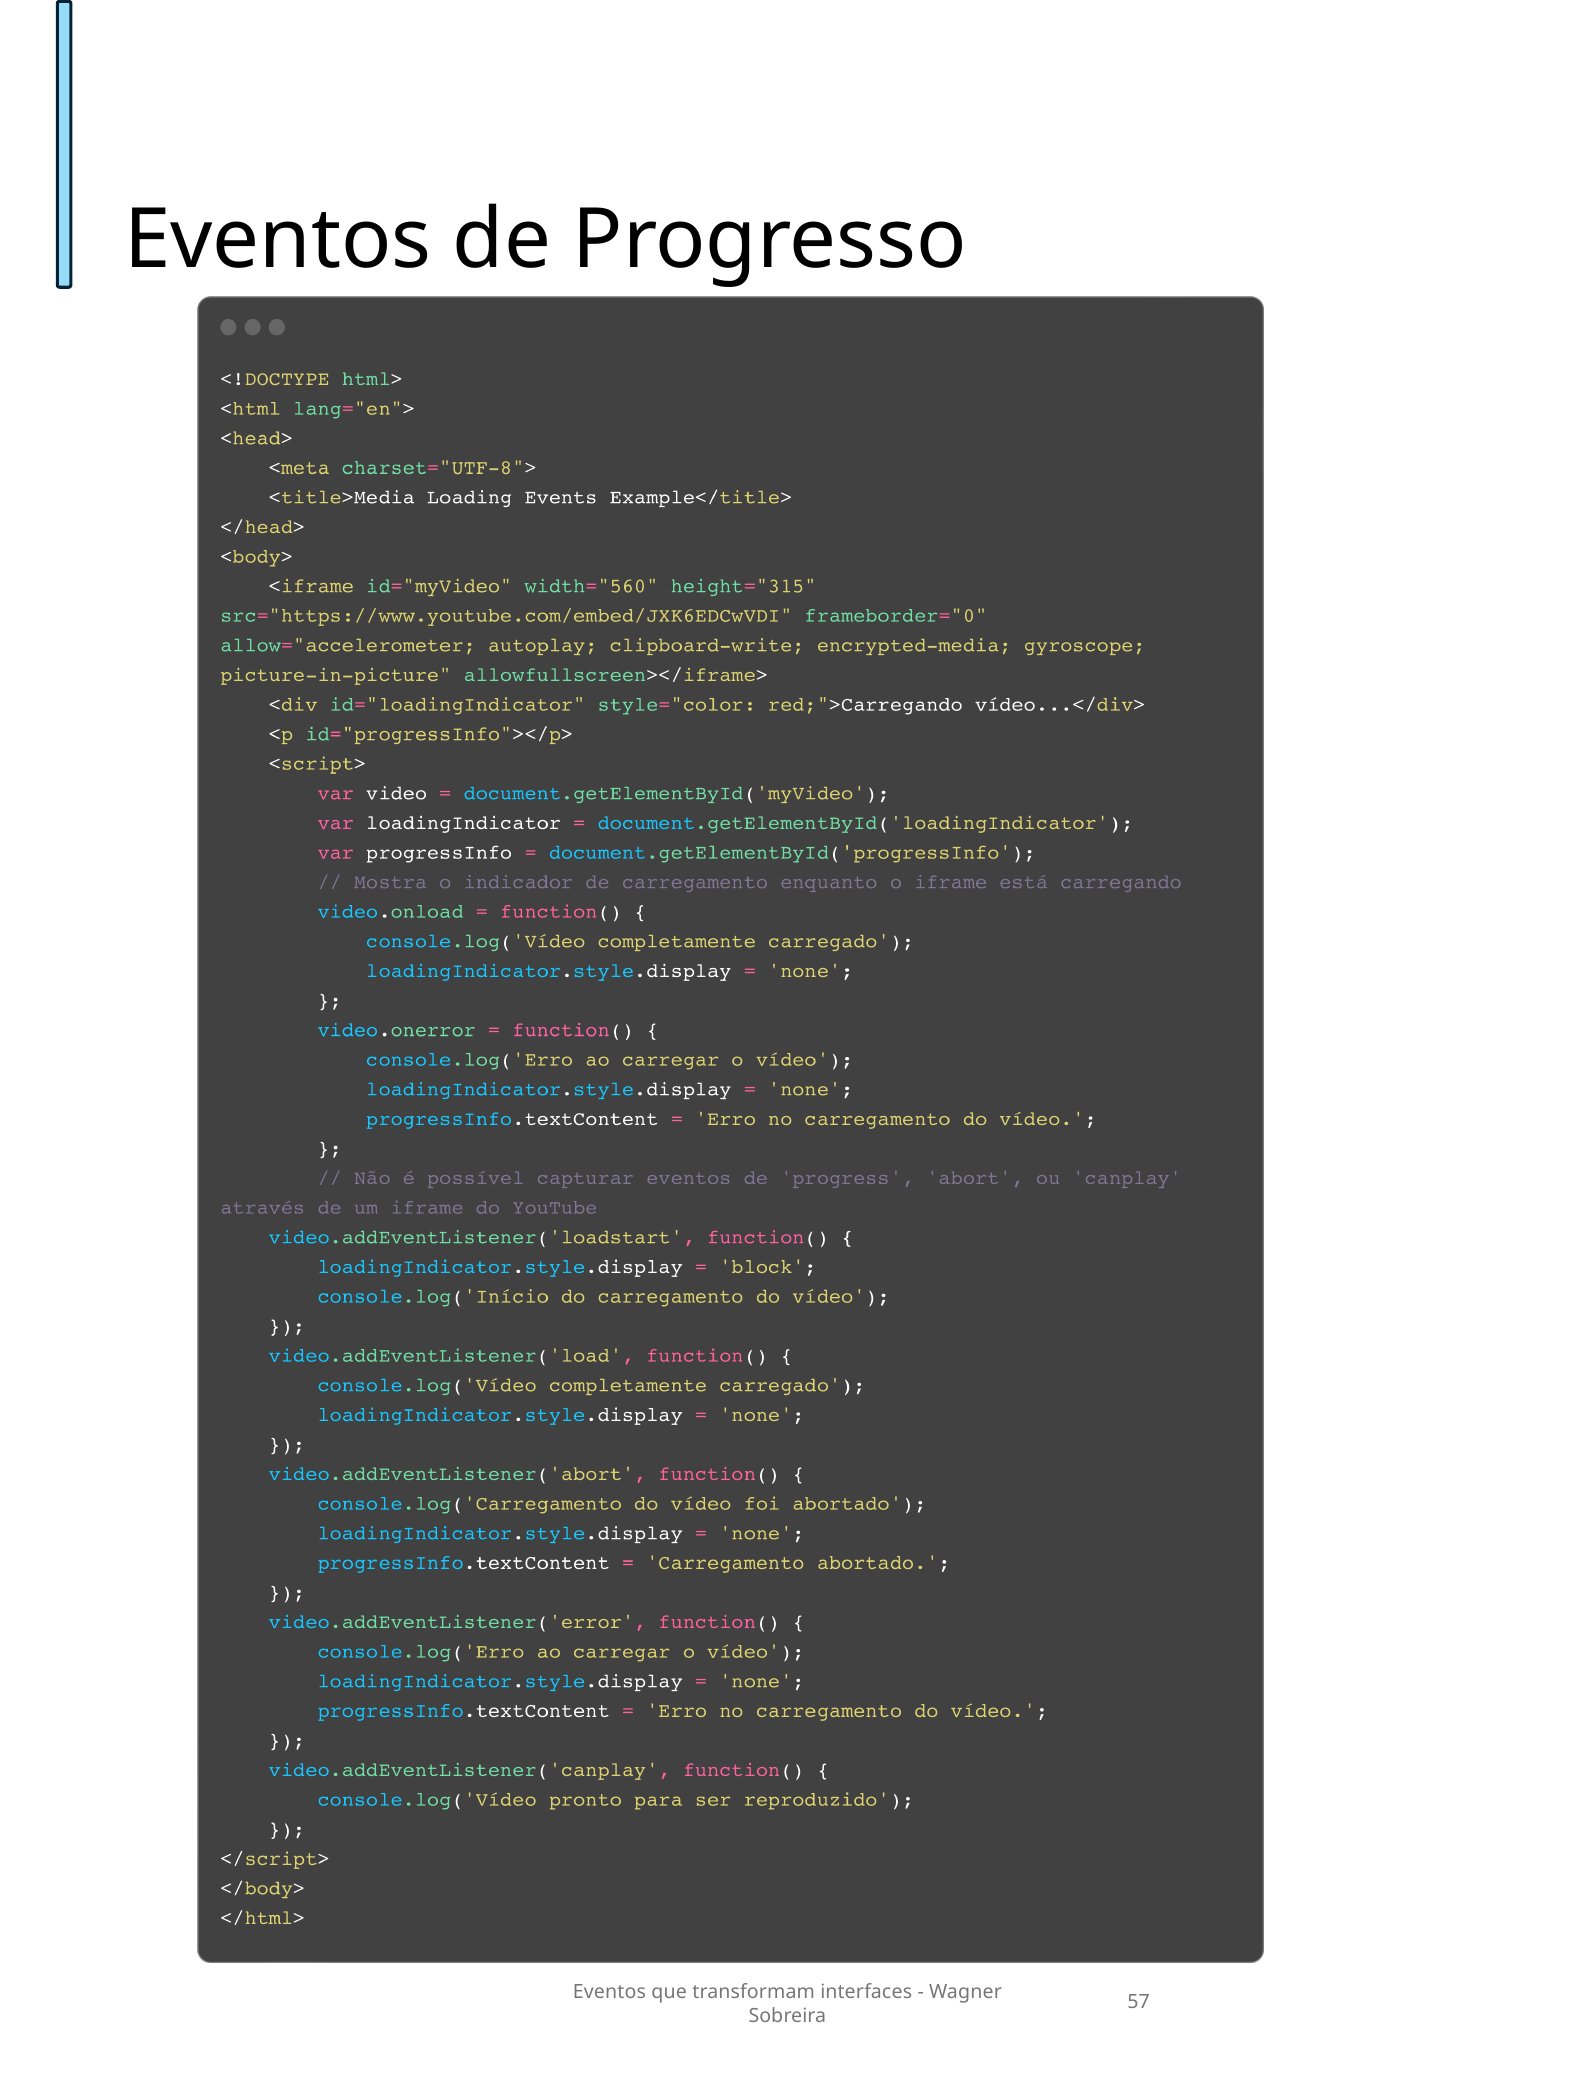

Eventos de Progresso
Eventos que transformam interfaces - Wagner Sobreira